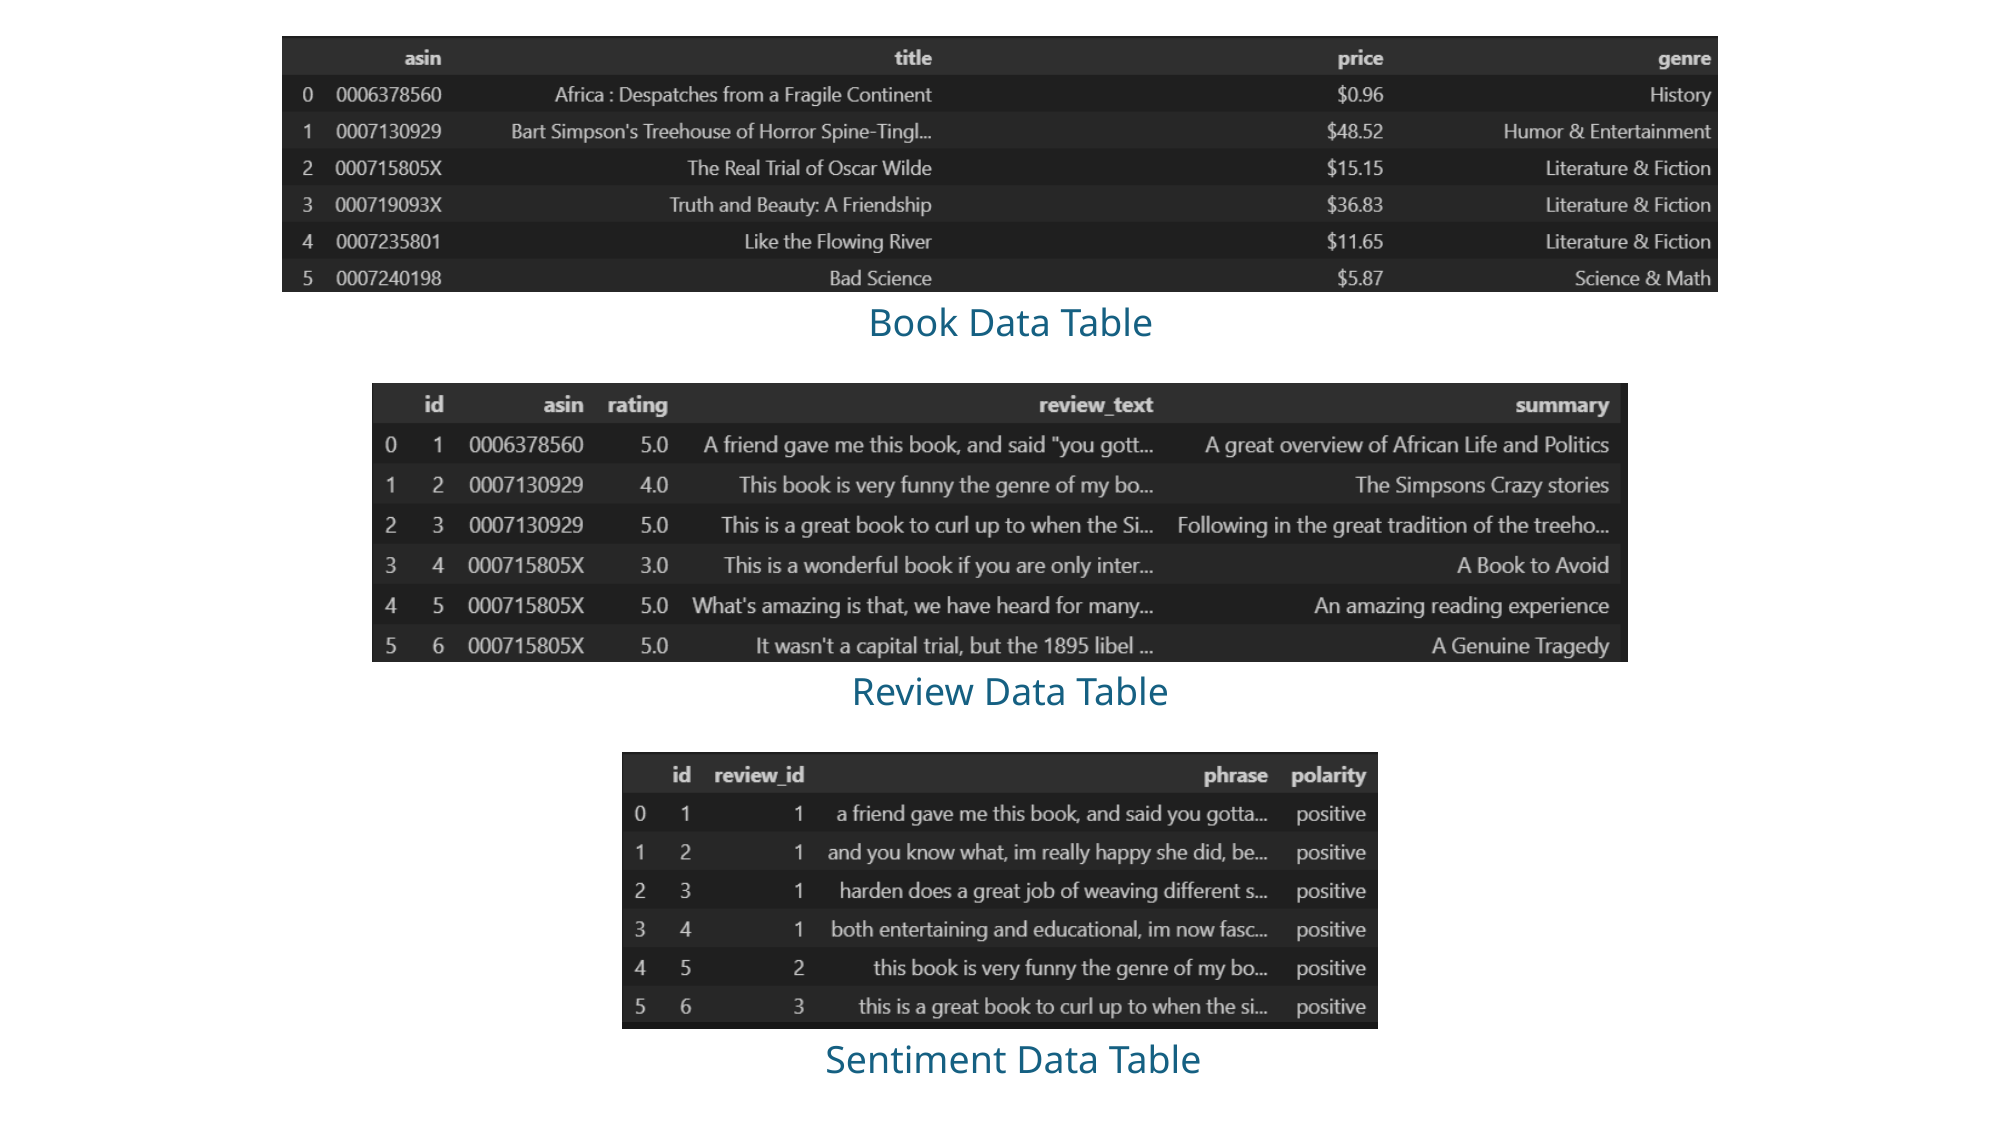

Book Data Table
Review Data Table
Sentiment Data Table